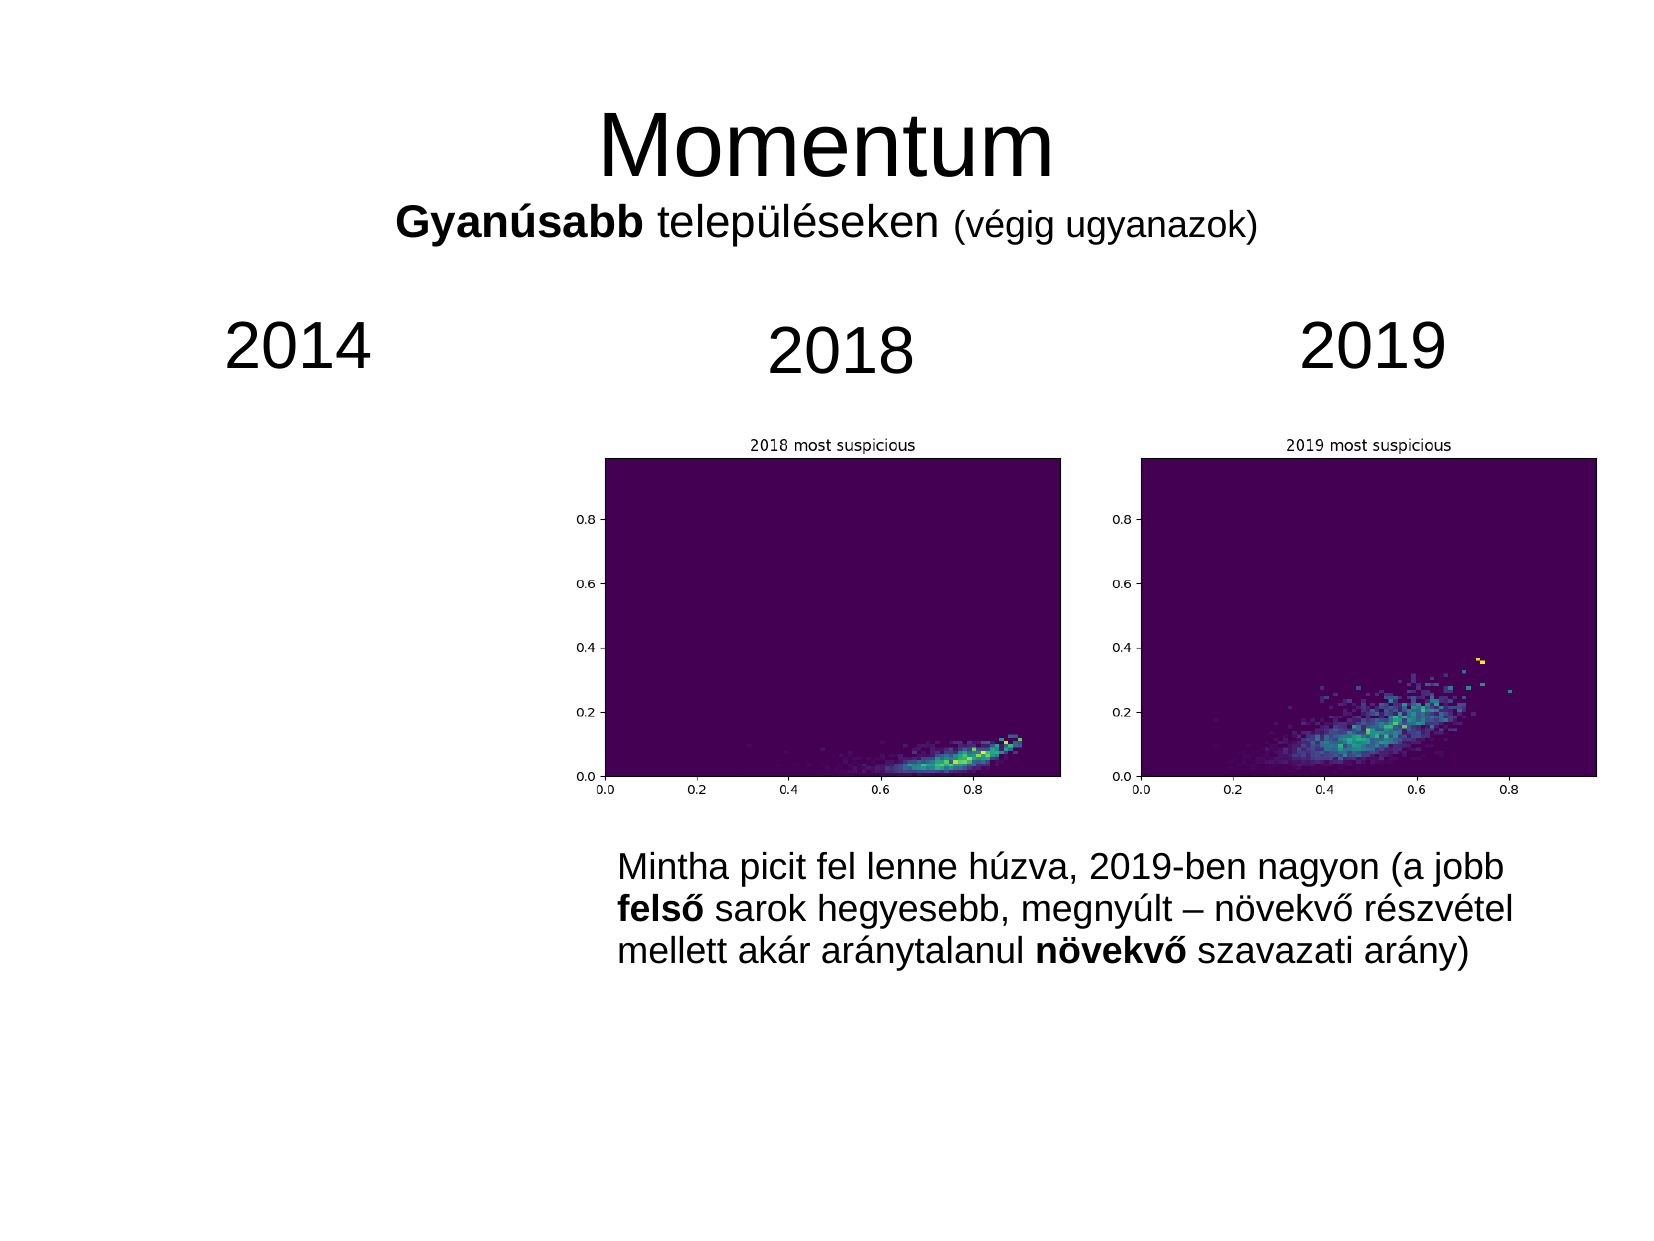

# Momentum Gyanúsabb településeken (végig ugyanazok)
2014
2019
2018
Mintha picit fel lenne húzva, 2019-ben nagyon (a jobb felső sarok hegyesebb, megnyúlt – növekvő részvétel mellett akár aránytalanul növekvő szavazati arány)